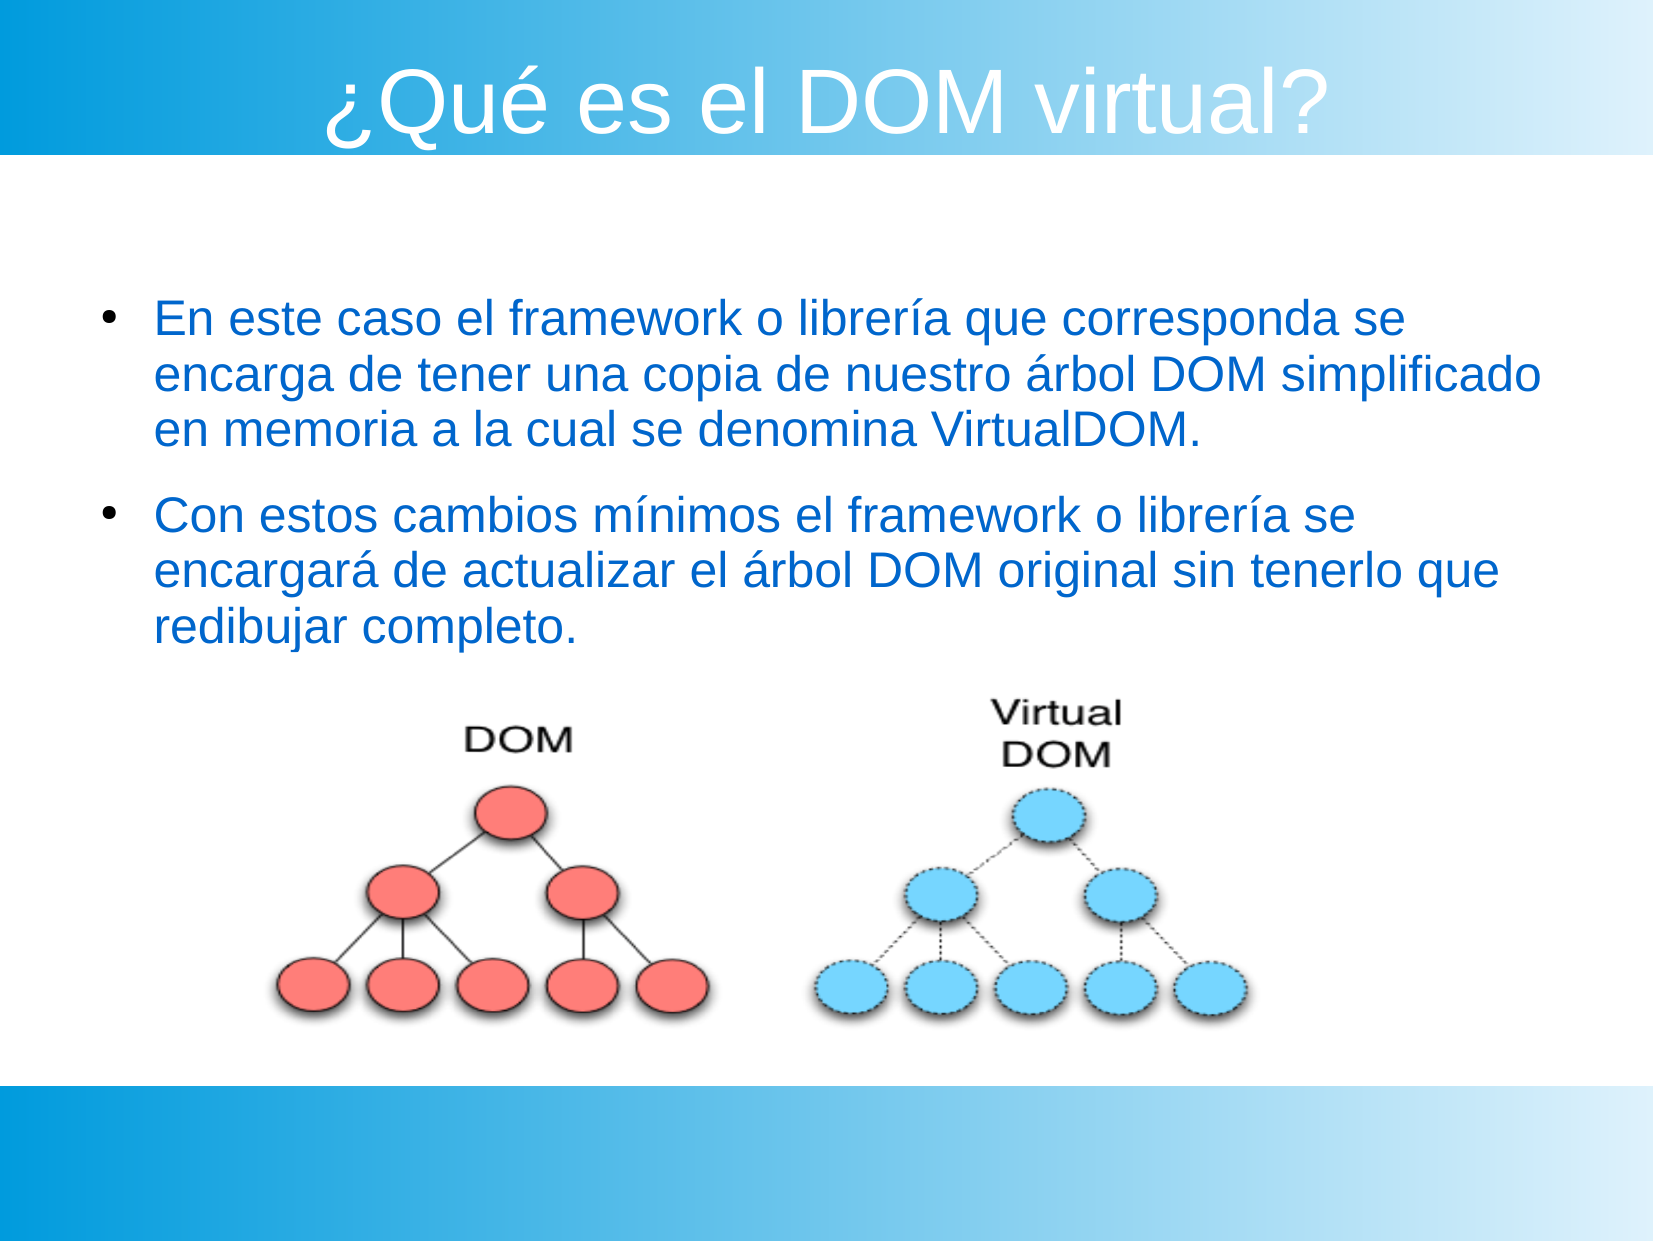

# ¿Qué es el DOM virtual?
En este caso el framework o librería que corresponda se encarga de tener una copia de nuestro árbol DOM simplificado en memoria a la cual se denomina VirtualDOM.
Con estos cambios mínimos el framework o librería se encargará de actualizar el árbol DOM original sin tenerlo que redibujar completo.